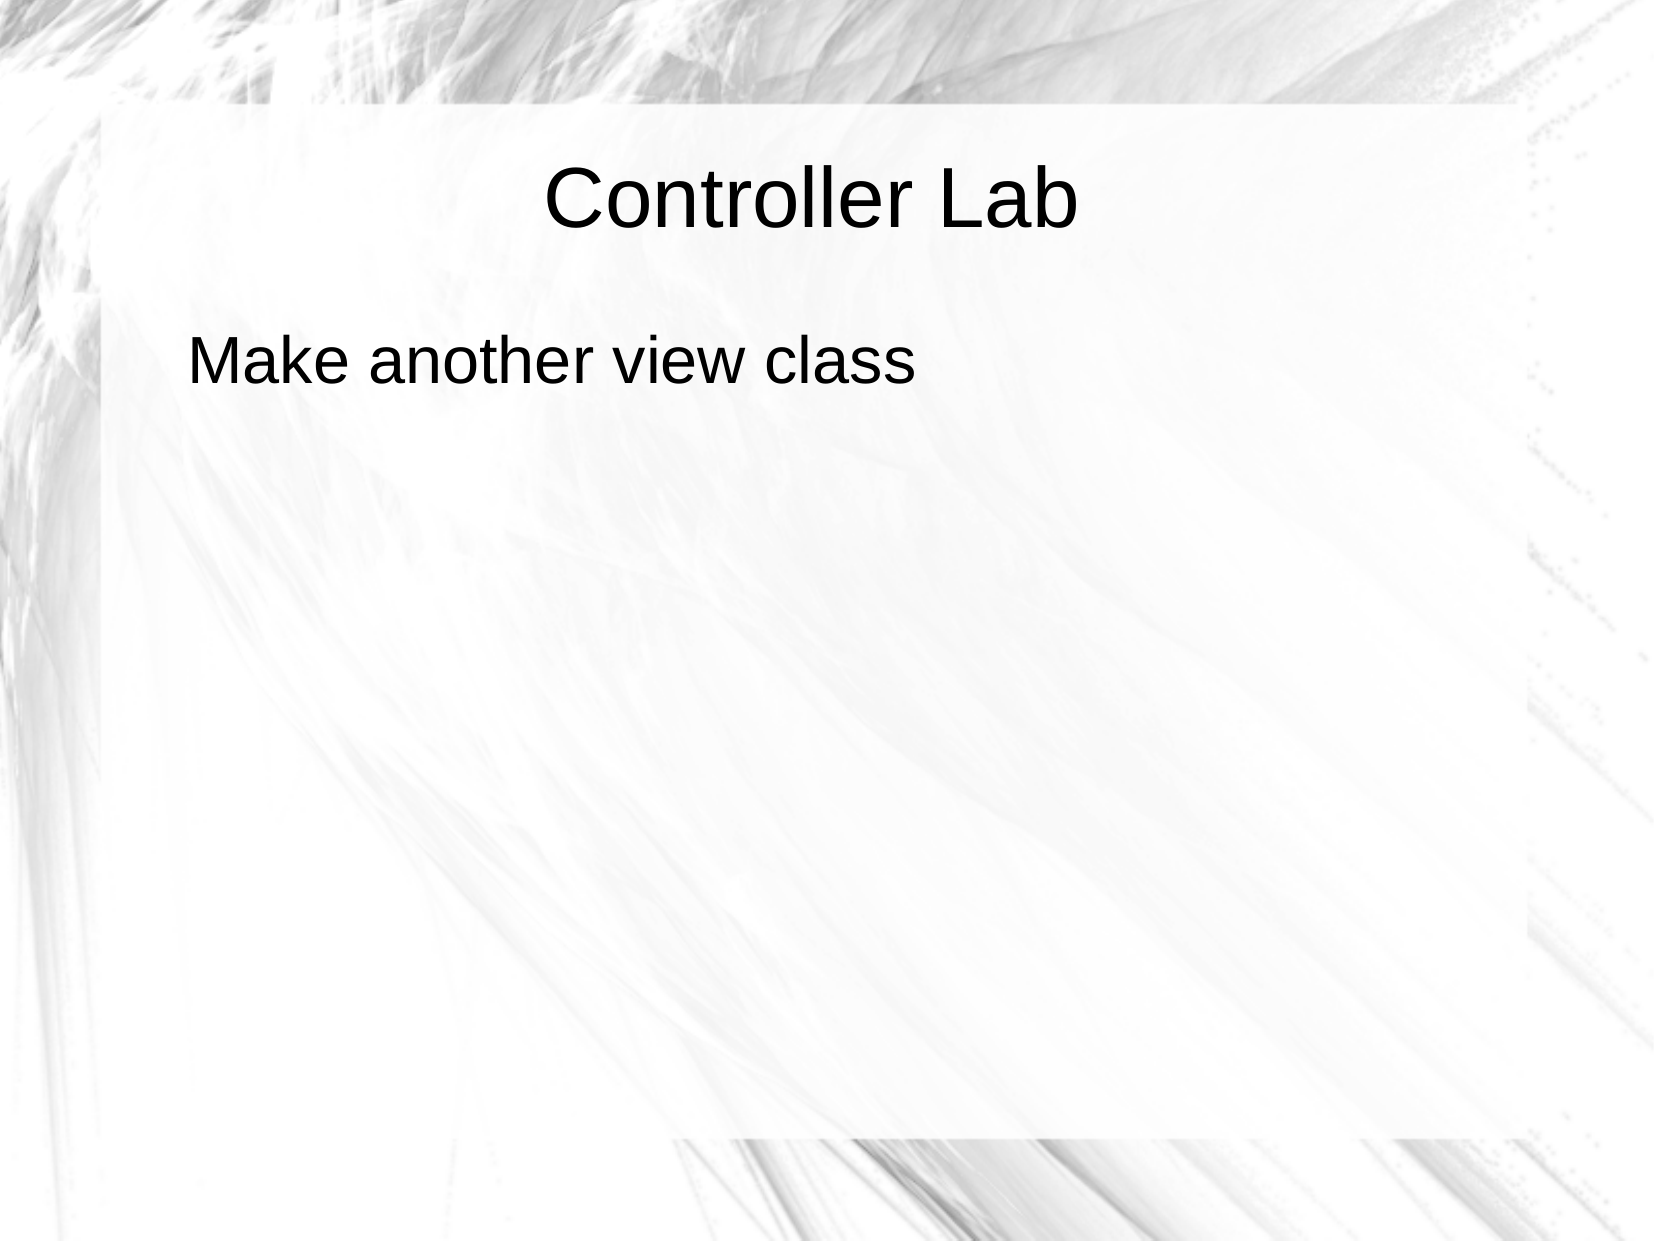

# Controller Lab
Make another view class